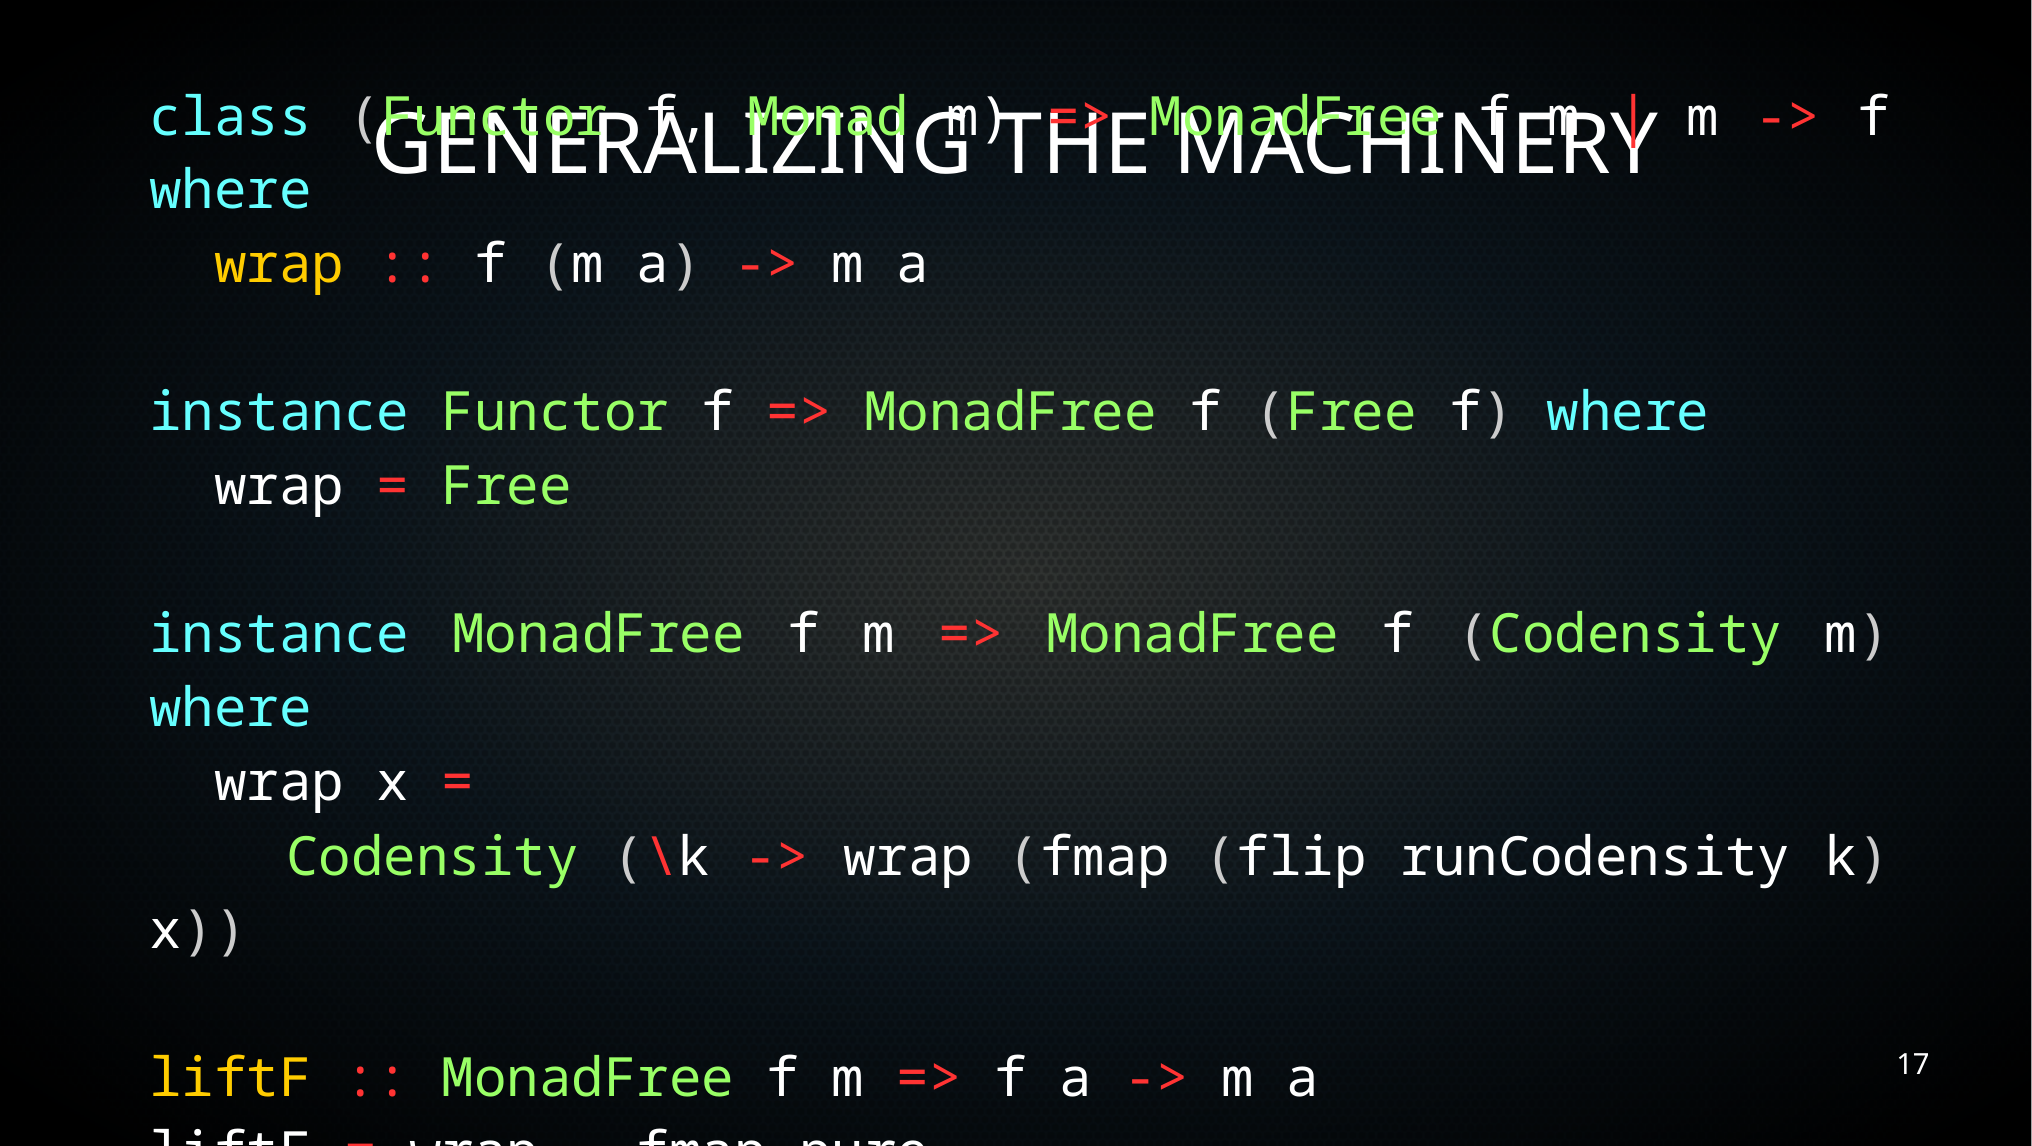

# GENERALIZING THE MACHINERY
class (Functor f, Monad m) => MonadFree f m | m -> f where
 wrap :: f (m a) -> m a
instance Functor f => MonadFree f (Free f) where
 wrap = Free
instance MonadFree f m => MonadFree f (Codensity m) where
 wrap x =
 Codensity (\k -> wrap (fmap (flip runCodensity k) x))
liftF :: MonadFree f m => f a -> m a
liftF = wrap . fmap pure
17